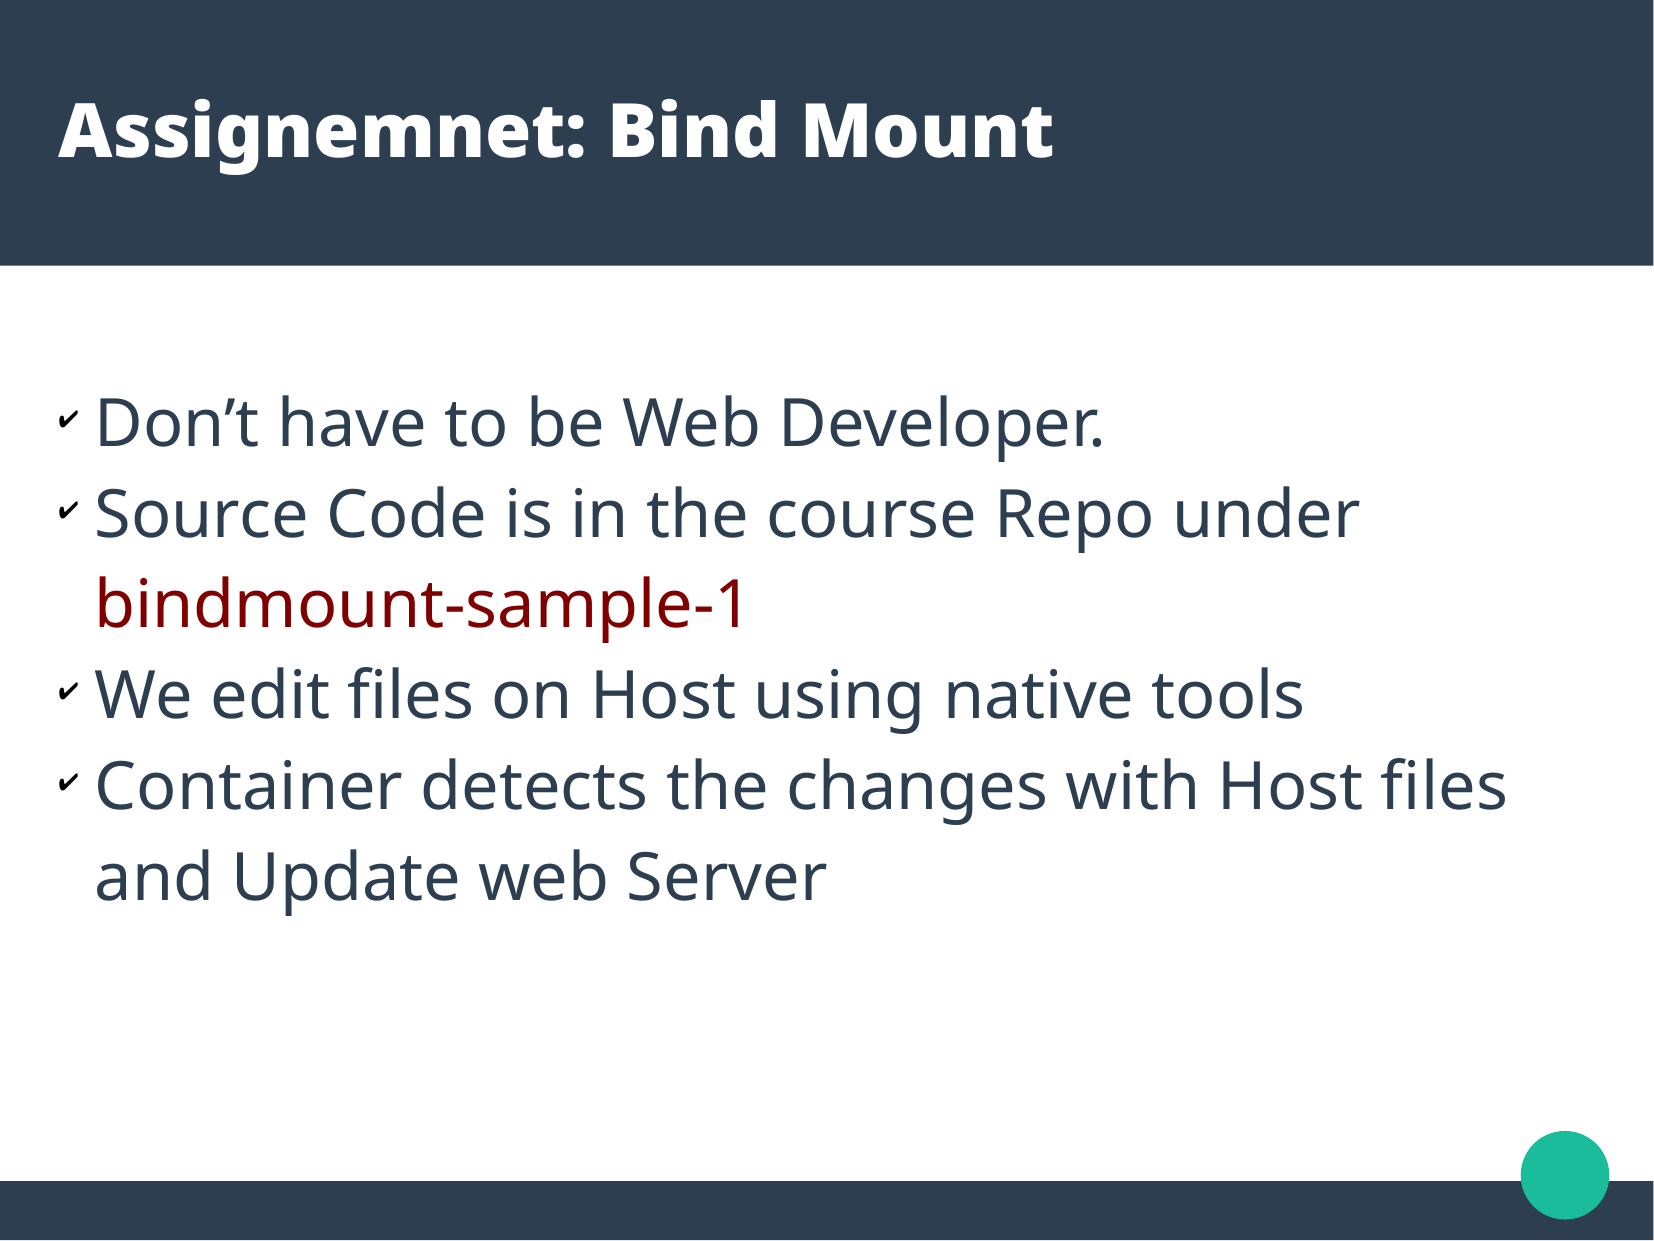

# Assignemnet: Bind Mount
Don’t have to be Web Developer.
Source Code is in the course Repo under bindmount-sample-1
We edit files on Host using native tools
Container detects the changes with Host files and Update web Server